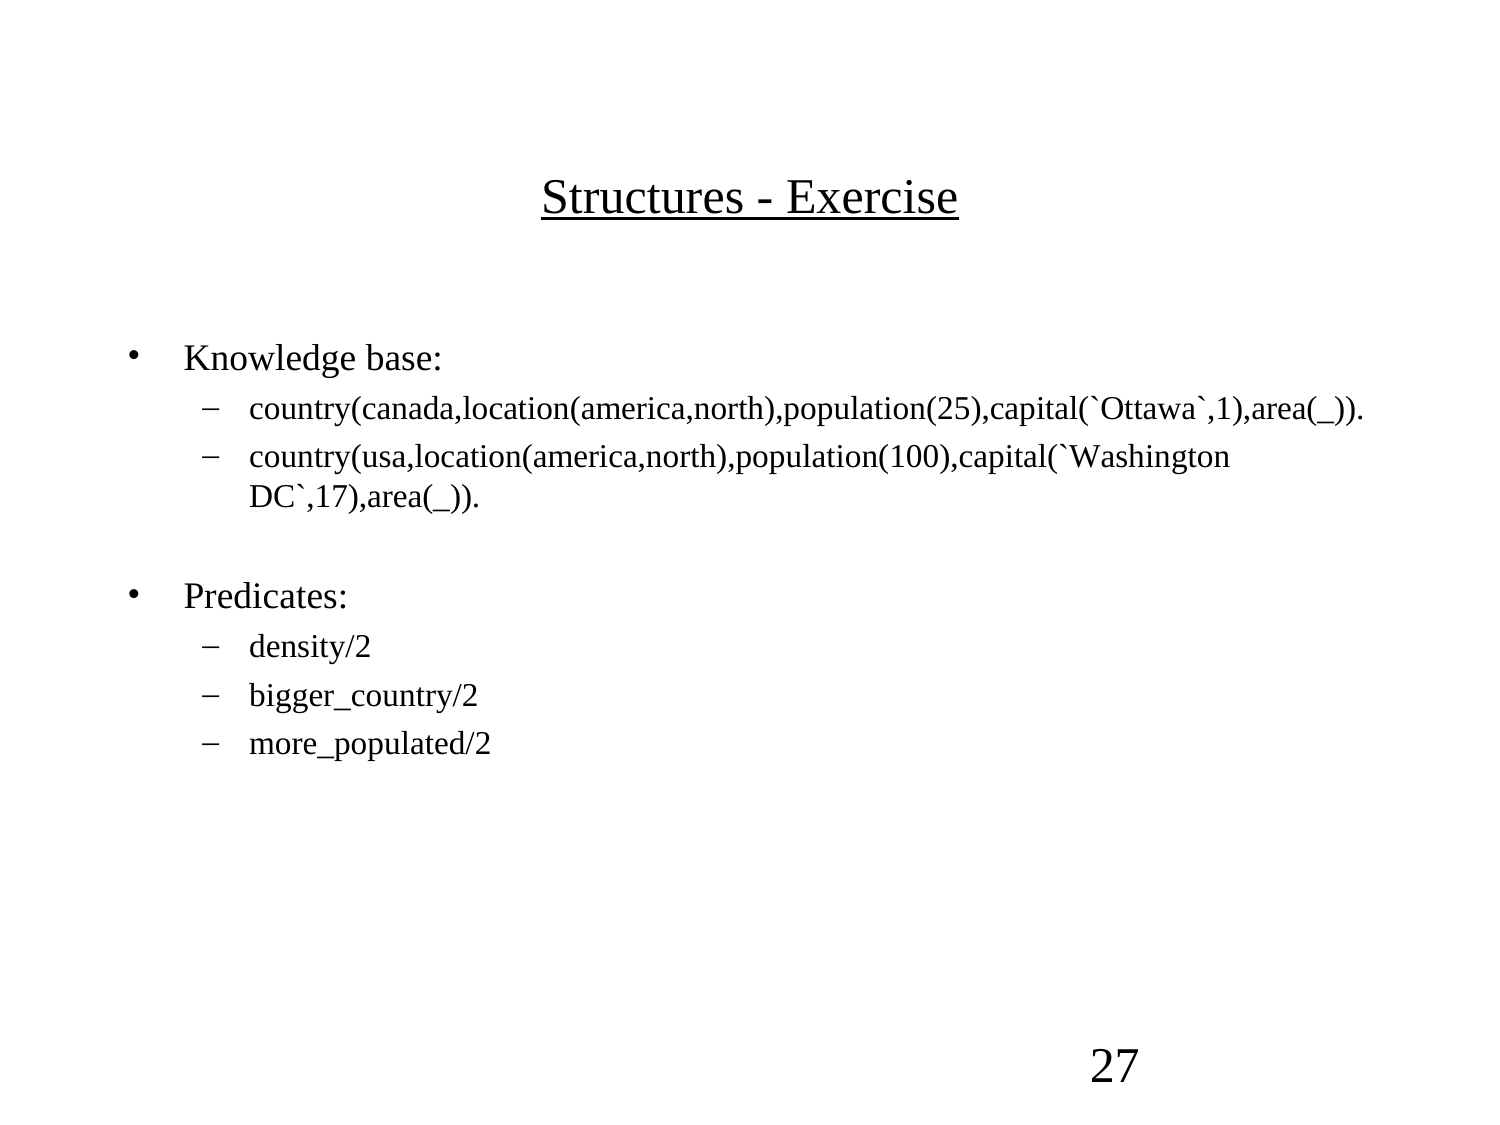

# Structures - Exercise
Knowledge base:
country(canada,location(america,north),population(25),capital(`Ottawa`,1),area(_)).
country(usa,location(america,north),population(100),capital(`Washington DC`,17),area(_)).
Predicates:
density/2
bigger_country/2
more_populated/2
27